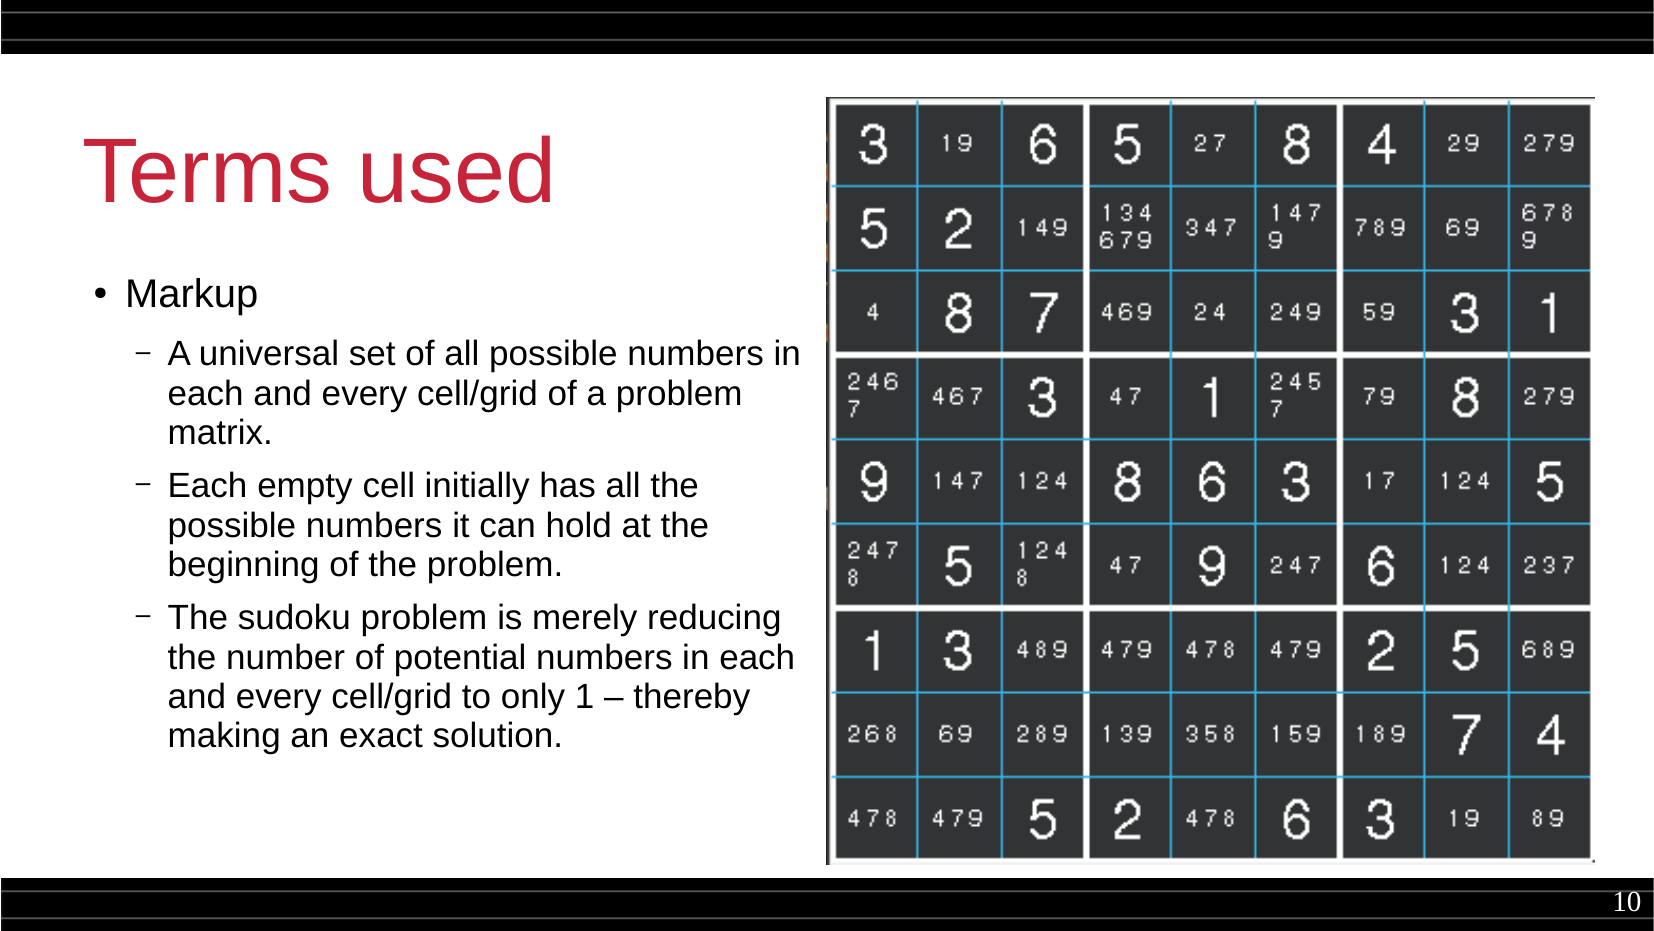

# Terms used
Markup
A universal set of all possible numbers in each and every cell/grid of a problem matrix.
Each empty cell initially has all the possible numbers it can hold at the beginning of the problem.
The sudoku problem is merely reducing the number of potential numbers in each and every cell/grid to only 1 – thereby making an exact solution.